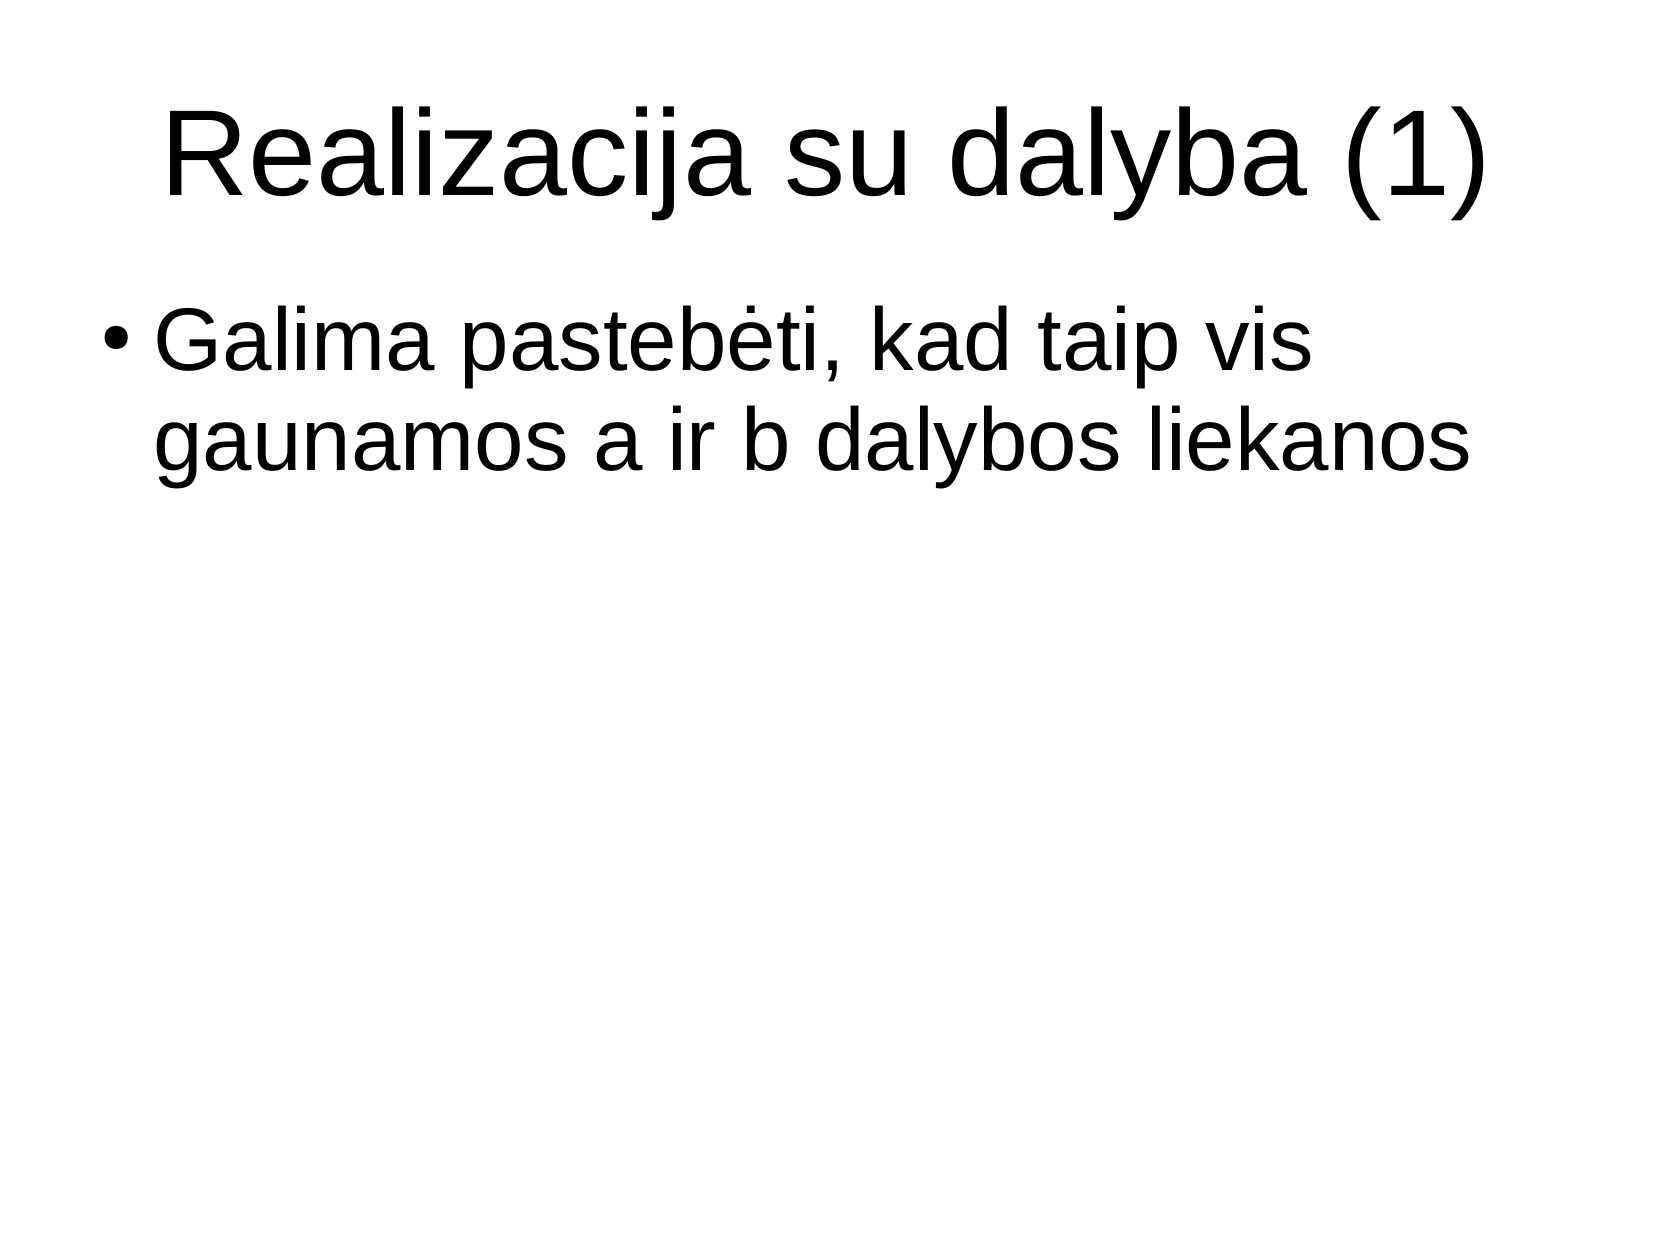

# Realizacija su dalyba (1)
Galima pastebėti, kad taip vis gaunamos a ir b dalybos liekanos